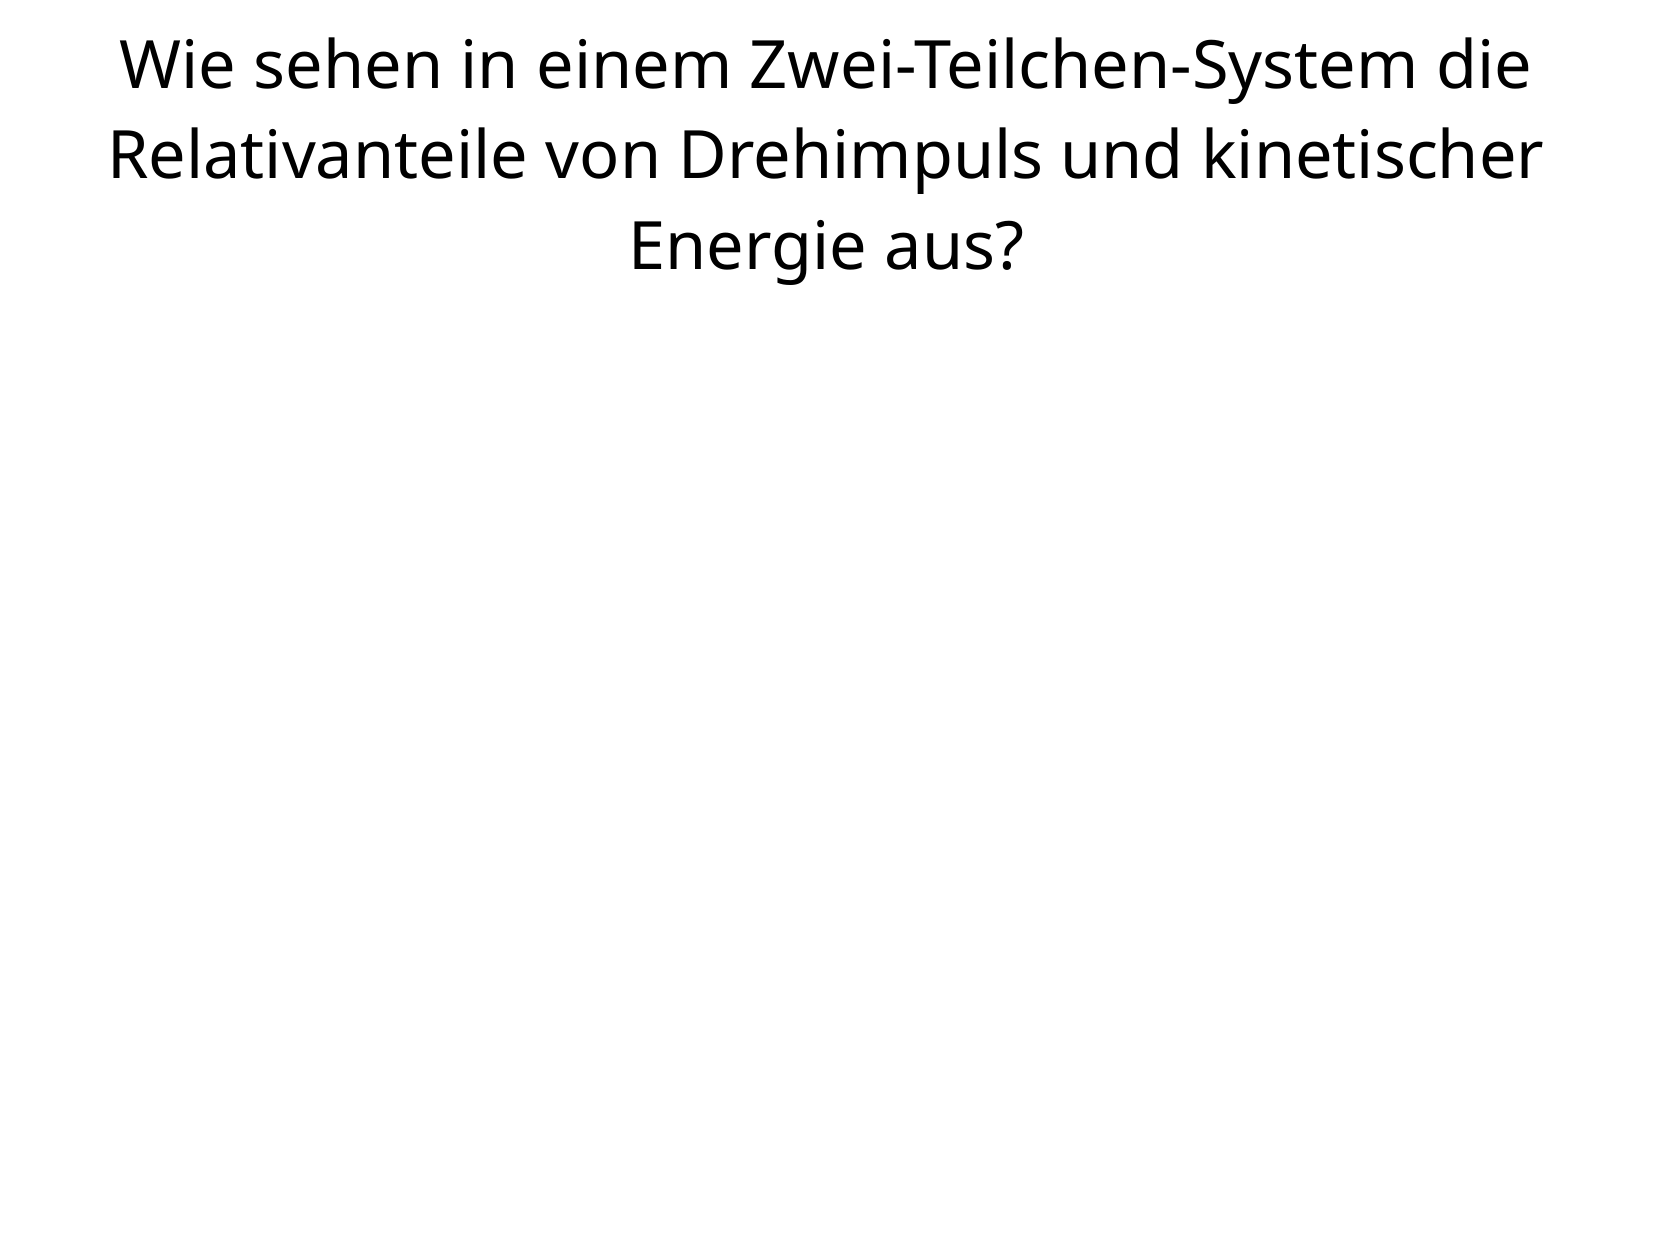

# Wie sehen in einem Zwei-Teilchen-System die Relativanteile von Drehimpuls und kinetischer Energie aus?